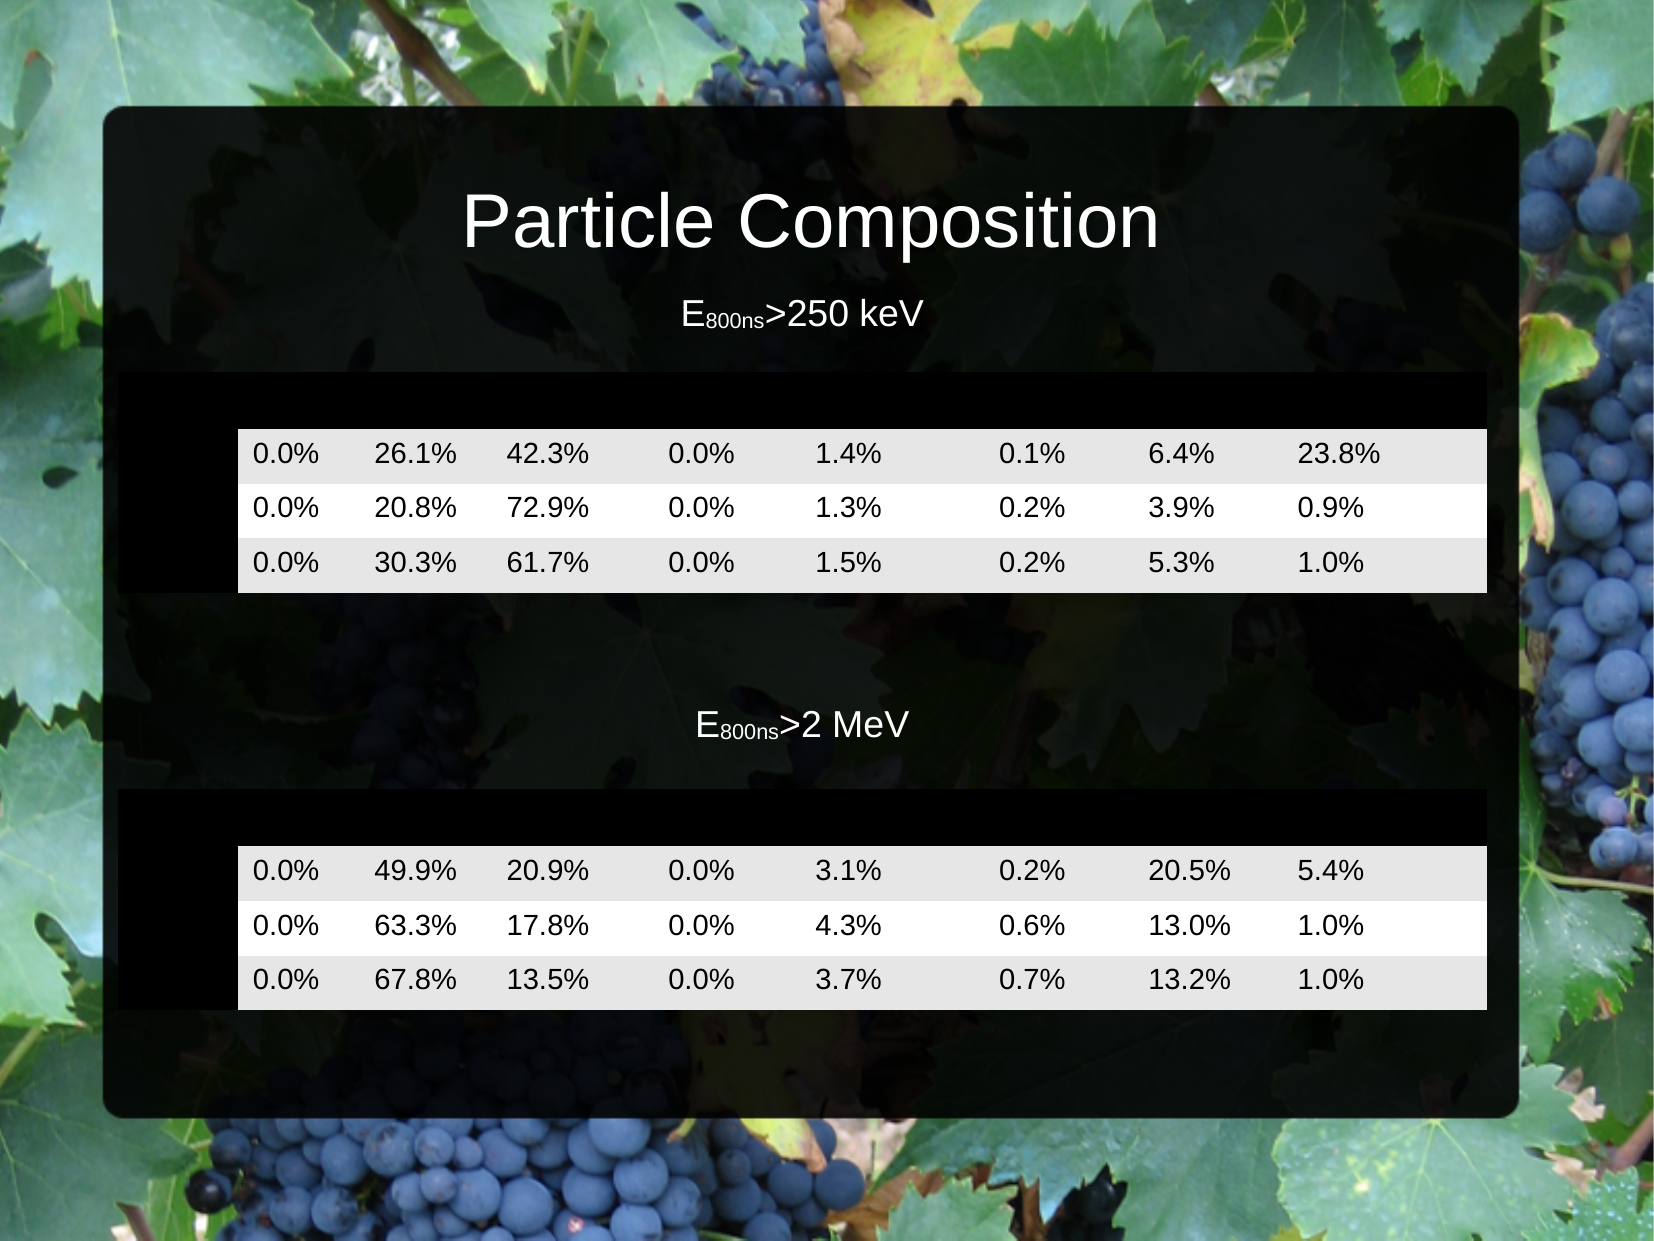

# Particle Composition
E800ns>250 keV
| | Muons | Protons | Electrons | Photons | Deuterons | Tritons | Alphas | Other |
| --- | --- | --- | --- | --- | --- | --- | --- | --- |
| PP/BV | 0.0% | 26.1% | 42.3% | 0.0% | 1.4% | 0.1% | 6.4% | 23.8% |
| NoSi | 0.0% | 20.8% | 72.9% | 0.0% | 1.3% | 0.2% | 3.9% | 0.9% |
| MuStp | 0.0% | 30.3% | 61.7% | 0.0% | 1.5% | 0.2% | 5.3% | 1.0% |
E800ns>2 MeV
| | Muons | Protons | Electrons | Photons | Deuterons | Tritons | Alphas | Other |
| --- | --- | --- | --- | --- | --- | --- | --- | --- |
| PP/BV | 0.0% | 49.9% | 20.9% | 0.0% | 3.1% | 0.2% | 20.5% | 5.4% |
| NoSi | 0.0% | 63.3% | 17.8% | 0.0% | 4.3% | 0.6% | 13.0% | 1.0% |
| MuStp | 0.0% | 67.8% | 13.5% | 0.0% | 3.7% | 0.7% | 13.2% | 1.0% |